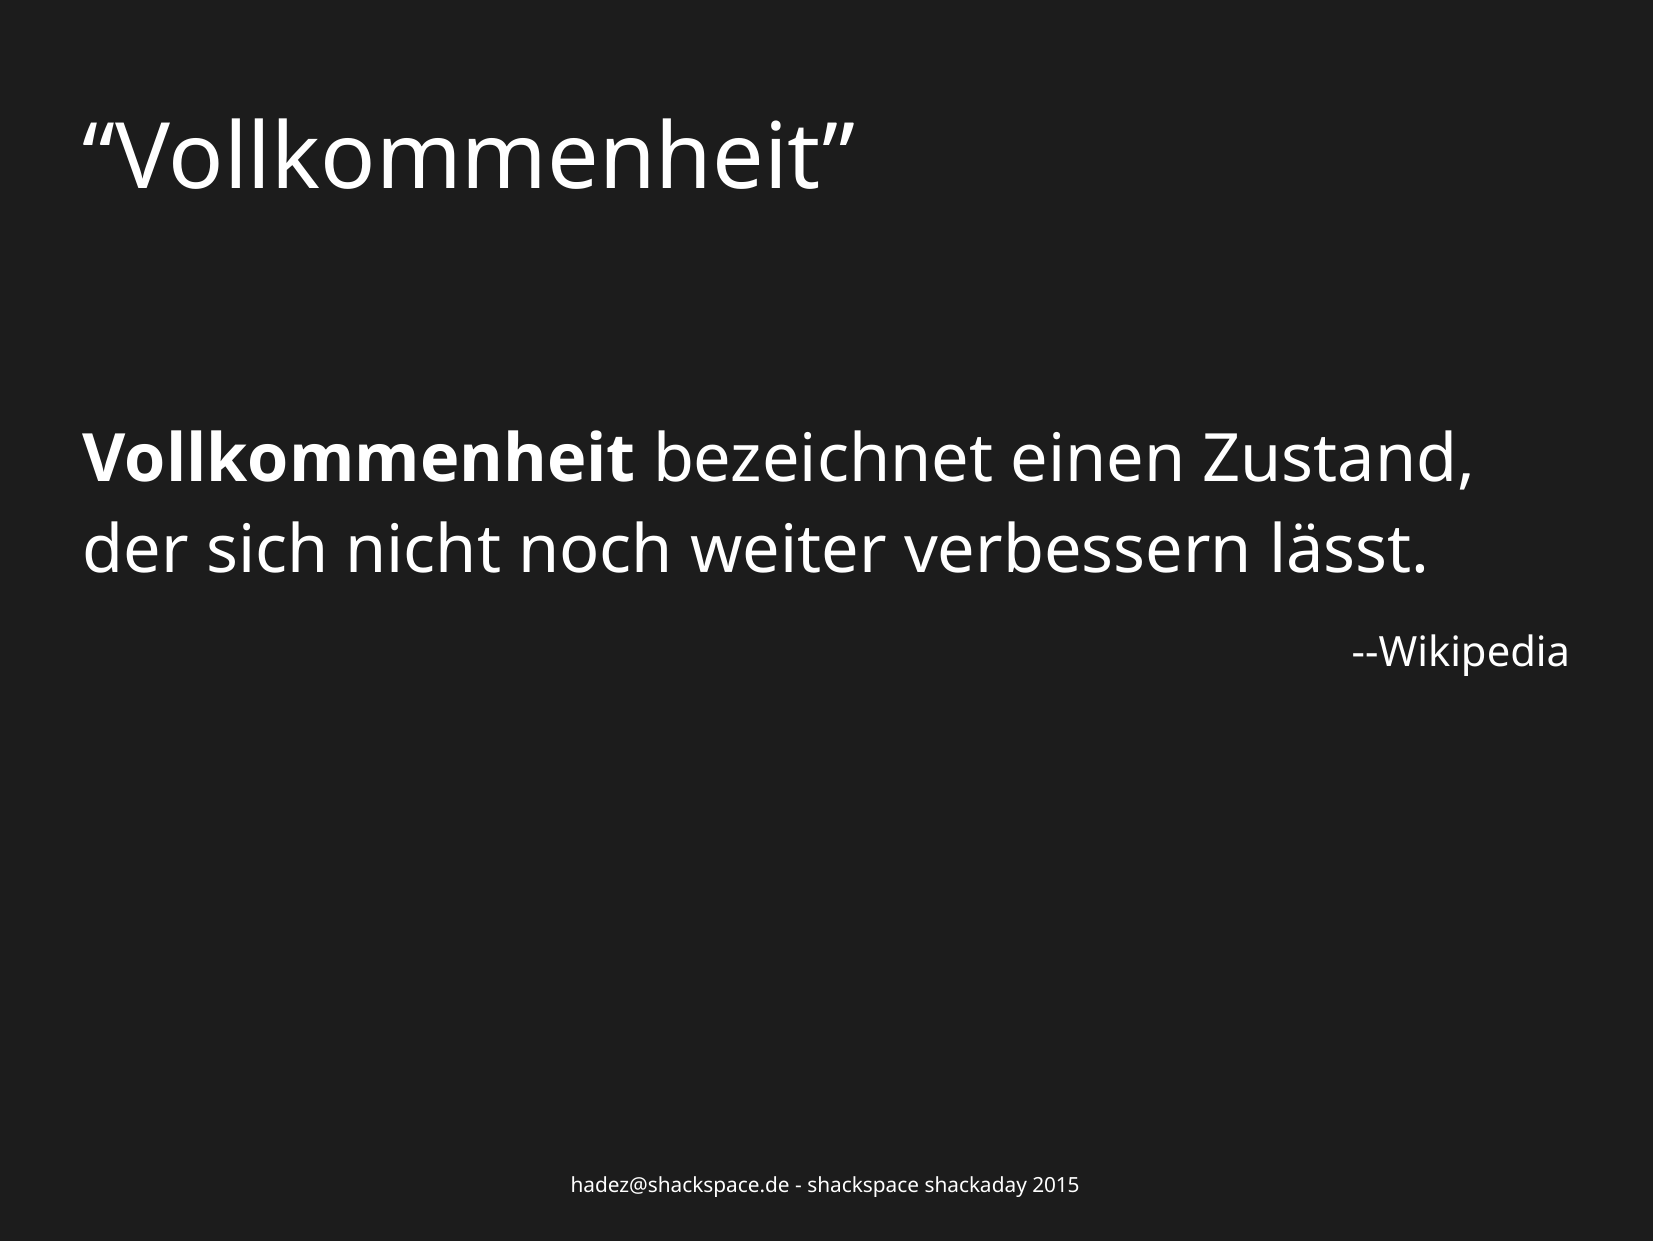

# “Vollkommenheit”
Vollkommenheit bezeichnet einen Zustand, der sich nicht noch weiter verbessern lässt.
--Wikipedia